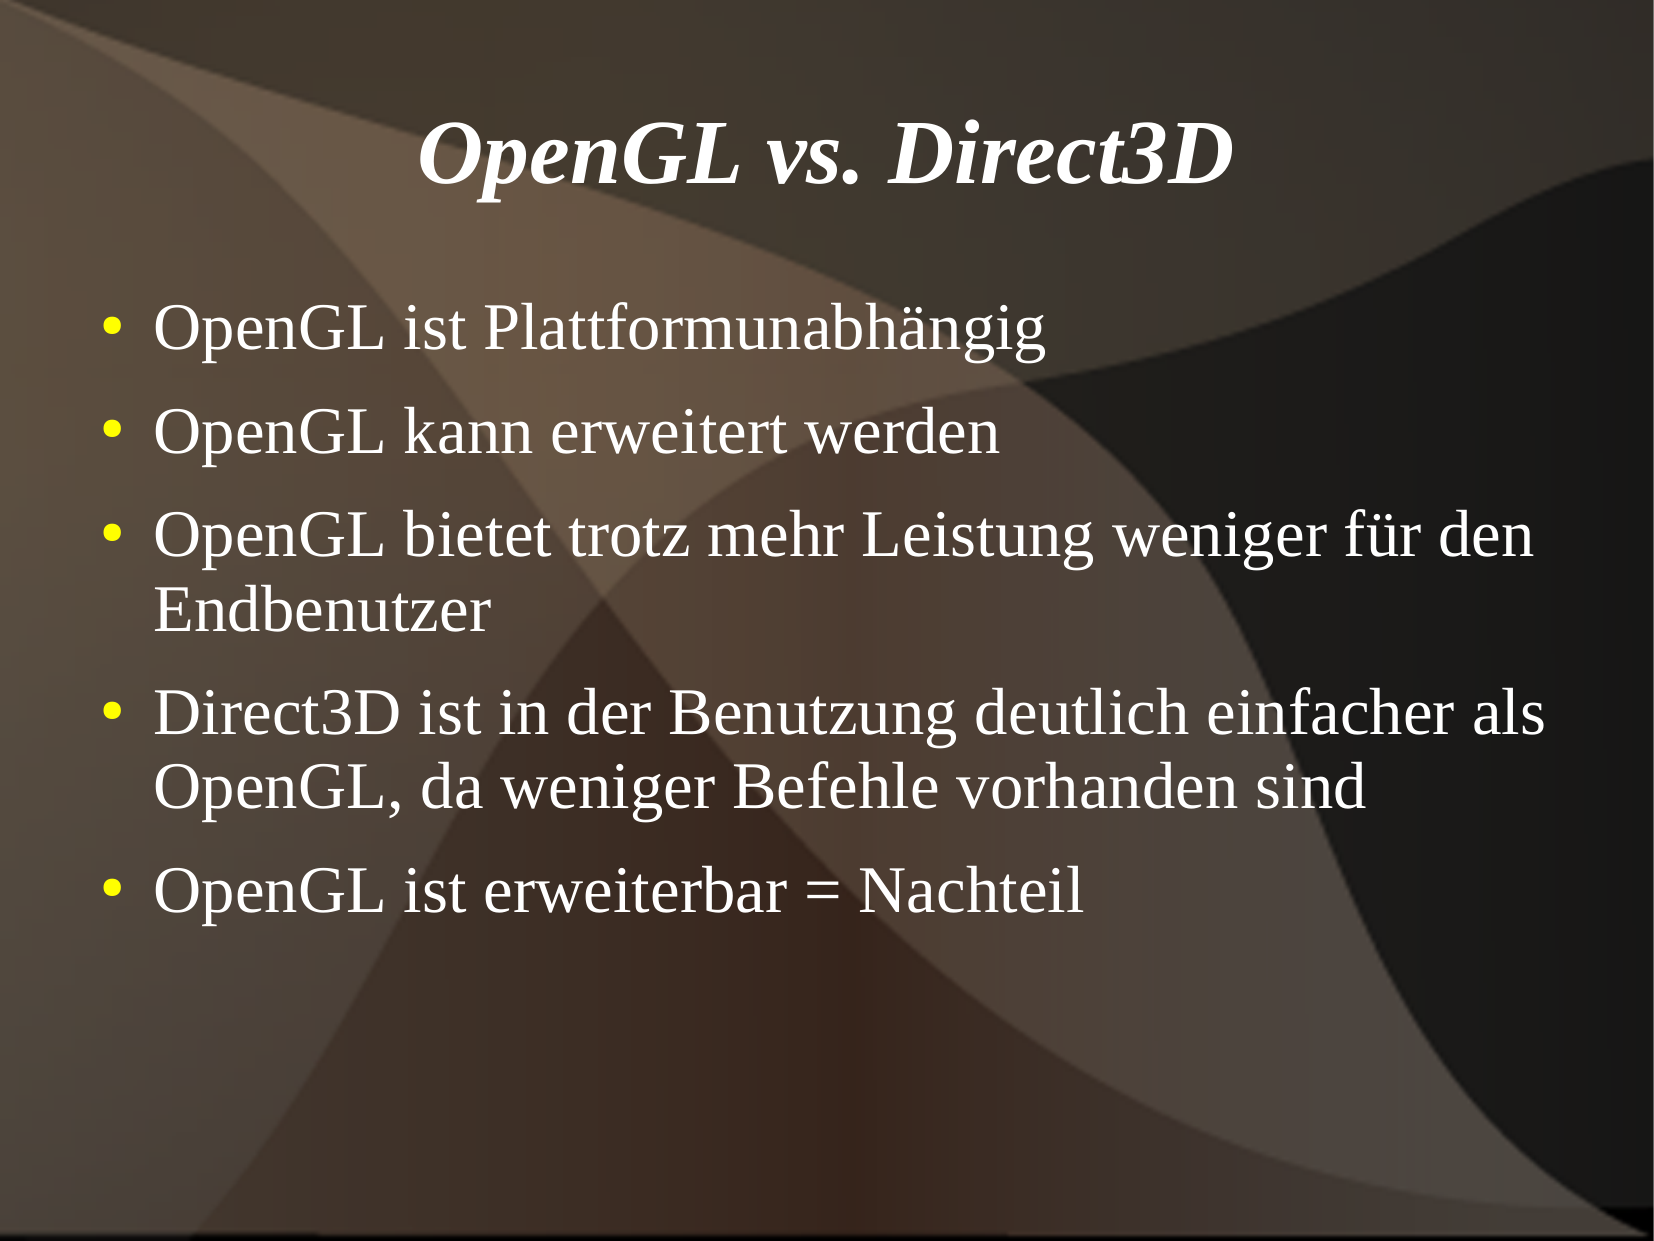

# OpenGL vs. Direct3D
OpenGL ist Plattformunabhängig
OpenGL kann erweitert werden
OpenGL bietet trotz mehr Leistung weniger für den Endbenutzer
Direct3D ist in der Benutzung deutlich einfacher als OpenGL, da weniger Befehle vorhanden sind
OpenGL ist erweiterbar = Nachteil